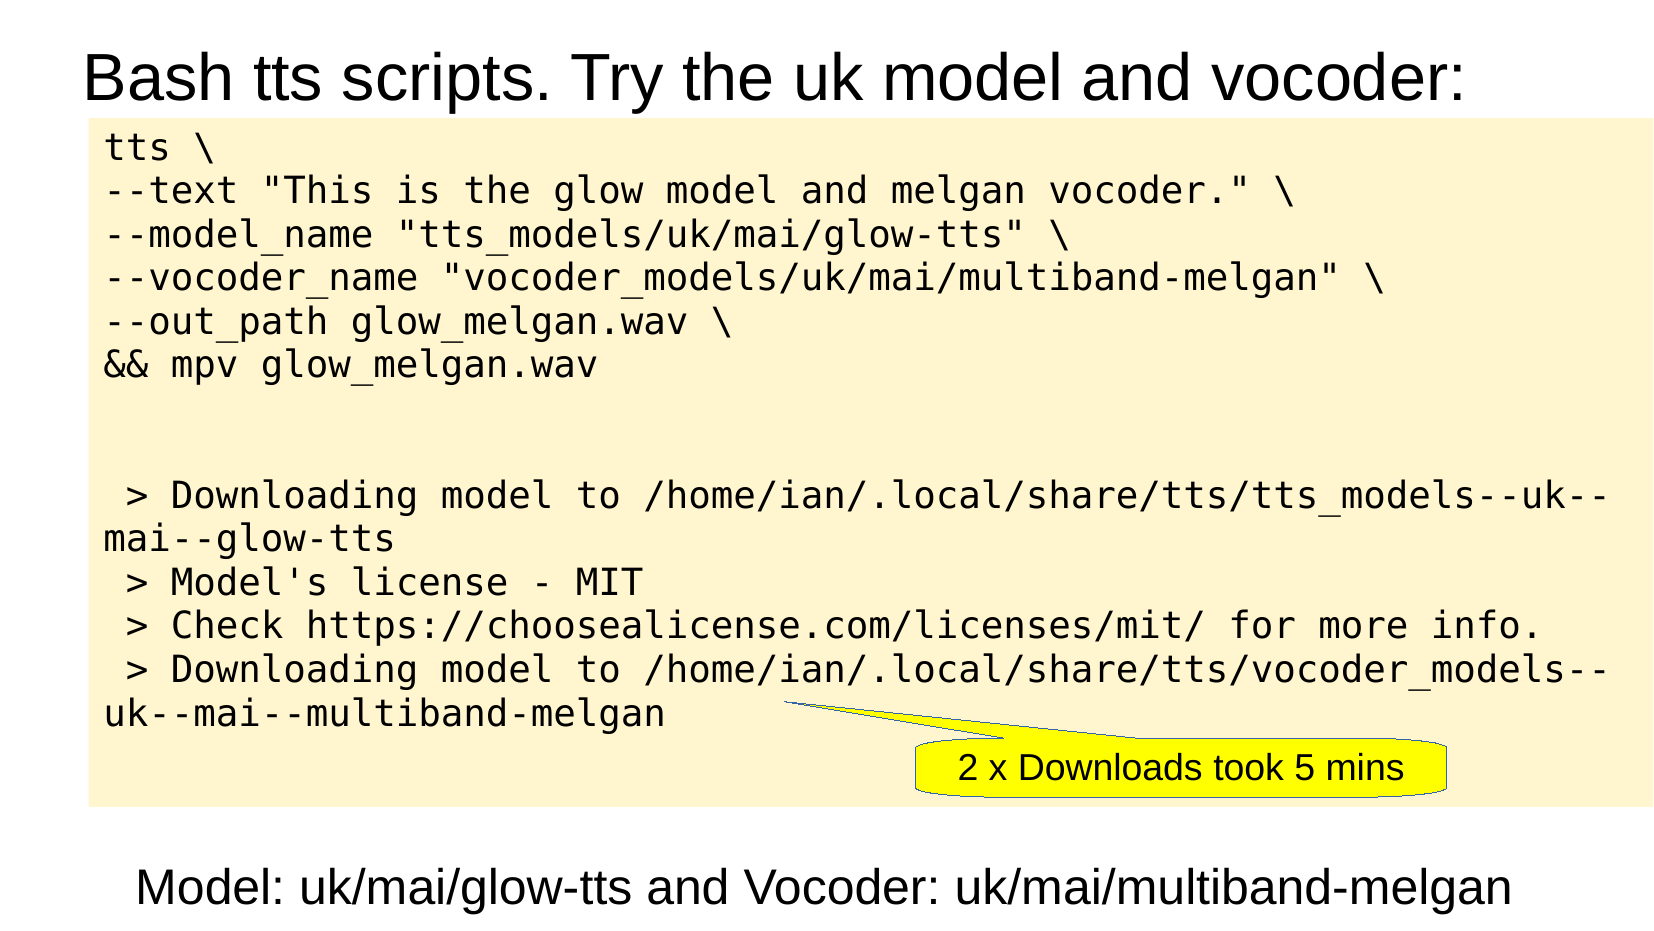

# Bash tts scripts. Try the uk model and vocoder:
tts \
--text "This is the glow model and melgan vocoder." \
--model_name "tts_models/uk/mai/glow-tts" \
--vocoder_name "vocoder_models/uk/mai/multiband-melgan" \
--out_path glow_melgan.wav \
&& mpv glow_melgan.wav
 > Downloading model to /home/ian/.local/share/tts/tts_models--uk--mai--glow-tts
 > Model's license - MIT
 > Check https://choosealicense.com/licenses/mit/ for more info.
 > Downloading model to /home/ian/.local/share/tts/vocoder_models--uk--mai--multiband-melgan
2 x Downloads took 5 mins
Model: uk/mai/glow-tts and Vocoder: uk/mai/multiband-melgan